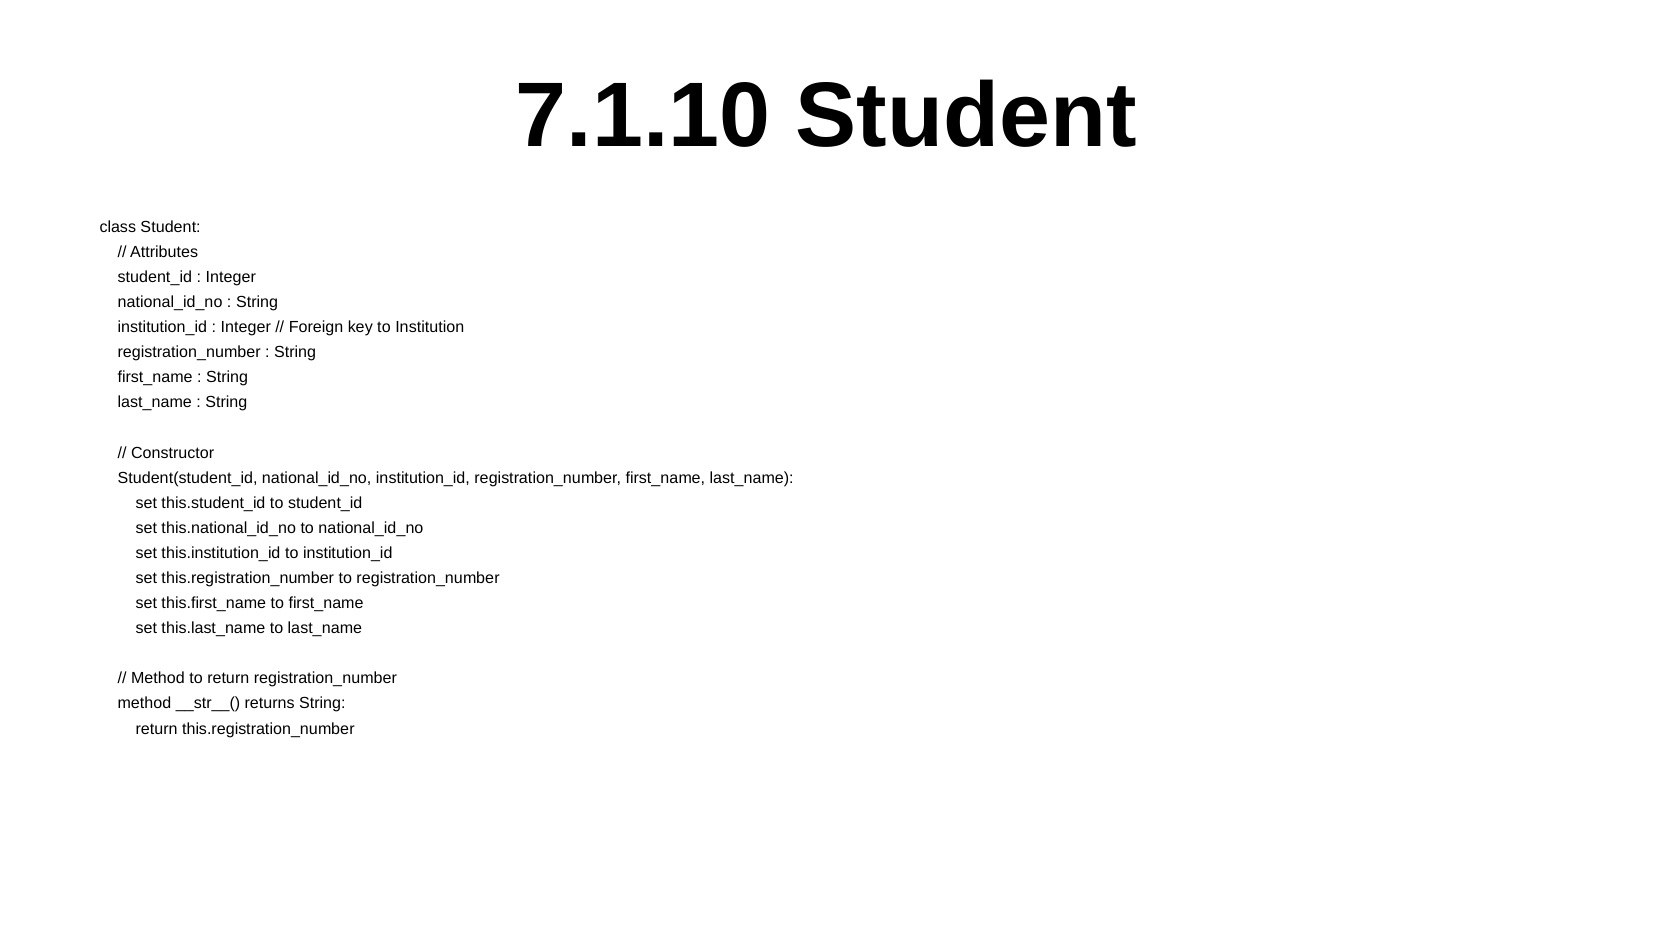

# 7.1.10 Student
class Student:
 // Attributes
 student_id : Integer
 national_id_no : String
 institution_id : Integer // Foreign key to Institution
 registration_number : String
 first_name : String
 last_name : String
 // Constructor
 Student(student_id, national_id_no, institution_id, registration_number, first_name, last_name):
 set this.student_id to student_id
 set this.national_id_no to national_id_no
 set this.institution_id to institution_id
 set this.registration_number to registration_number
 set this.first_name to first_name
 set this.last_name to last_name
 // Method to return registration_number
 method __str__() returns String:
 return this.registration_number